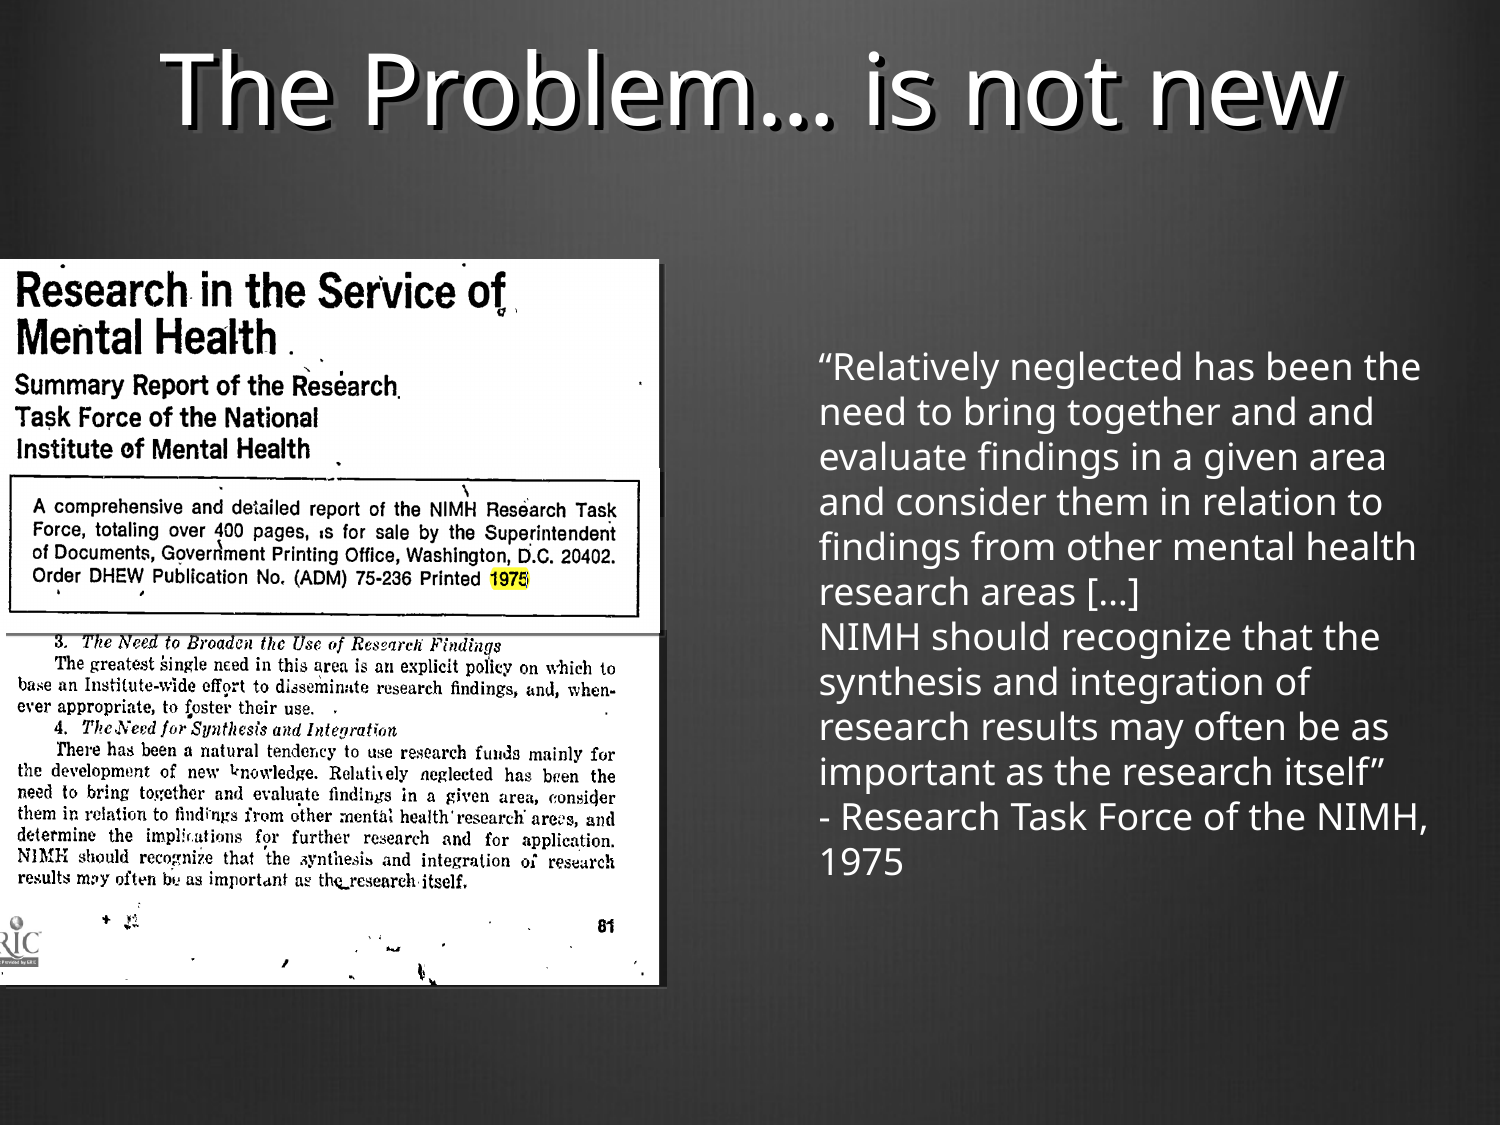

# The Problem… is not new
“Relatively neglected has been the need to bring together and and evaluate findings in a given area and consider them in relation to findings from other mental health research areas […]
NIMH should recognize that the synthesis and integration of research results may often be as important as the research itself”
- Research Task Force of the NIMH, 1975